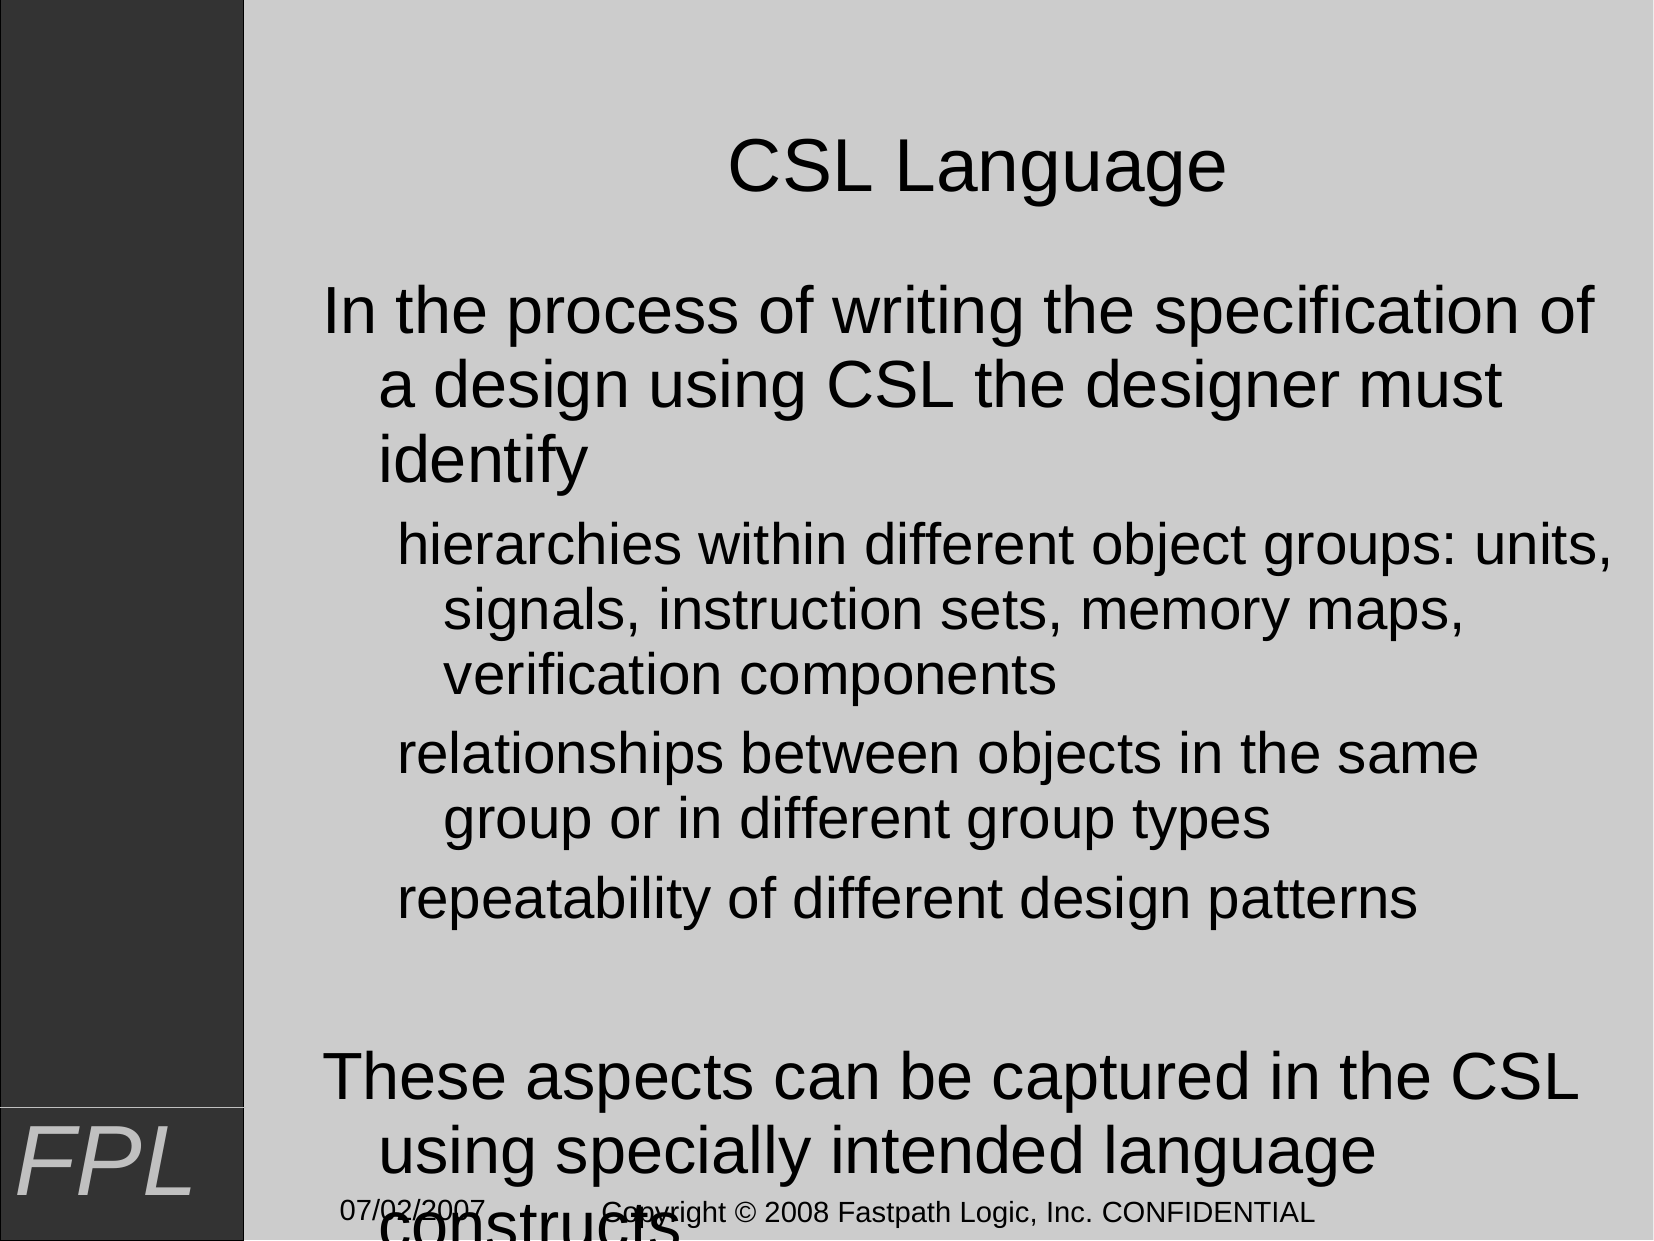

# CSL Language
In the process of writing the specification of a design using CSL the designer must identify
hierarchies within different object groups: units, signals, instruction sets, memory maps, verification components
relationships between objects in the same group or in different group types
repeatability of different design patterns
These aspects can be captured in the CSL using specially intended language constructs
The compiler will check the validity of the specifications and if valid will preserve relationships guarding their consistency throughout all the design process
07/02/2007
© 2007 FASTPATH LOGIC INC.